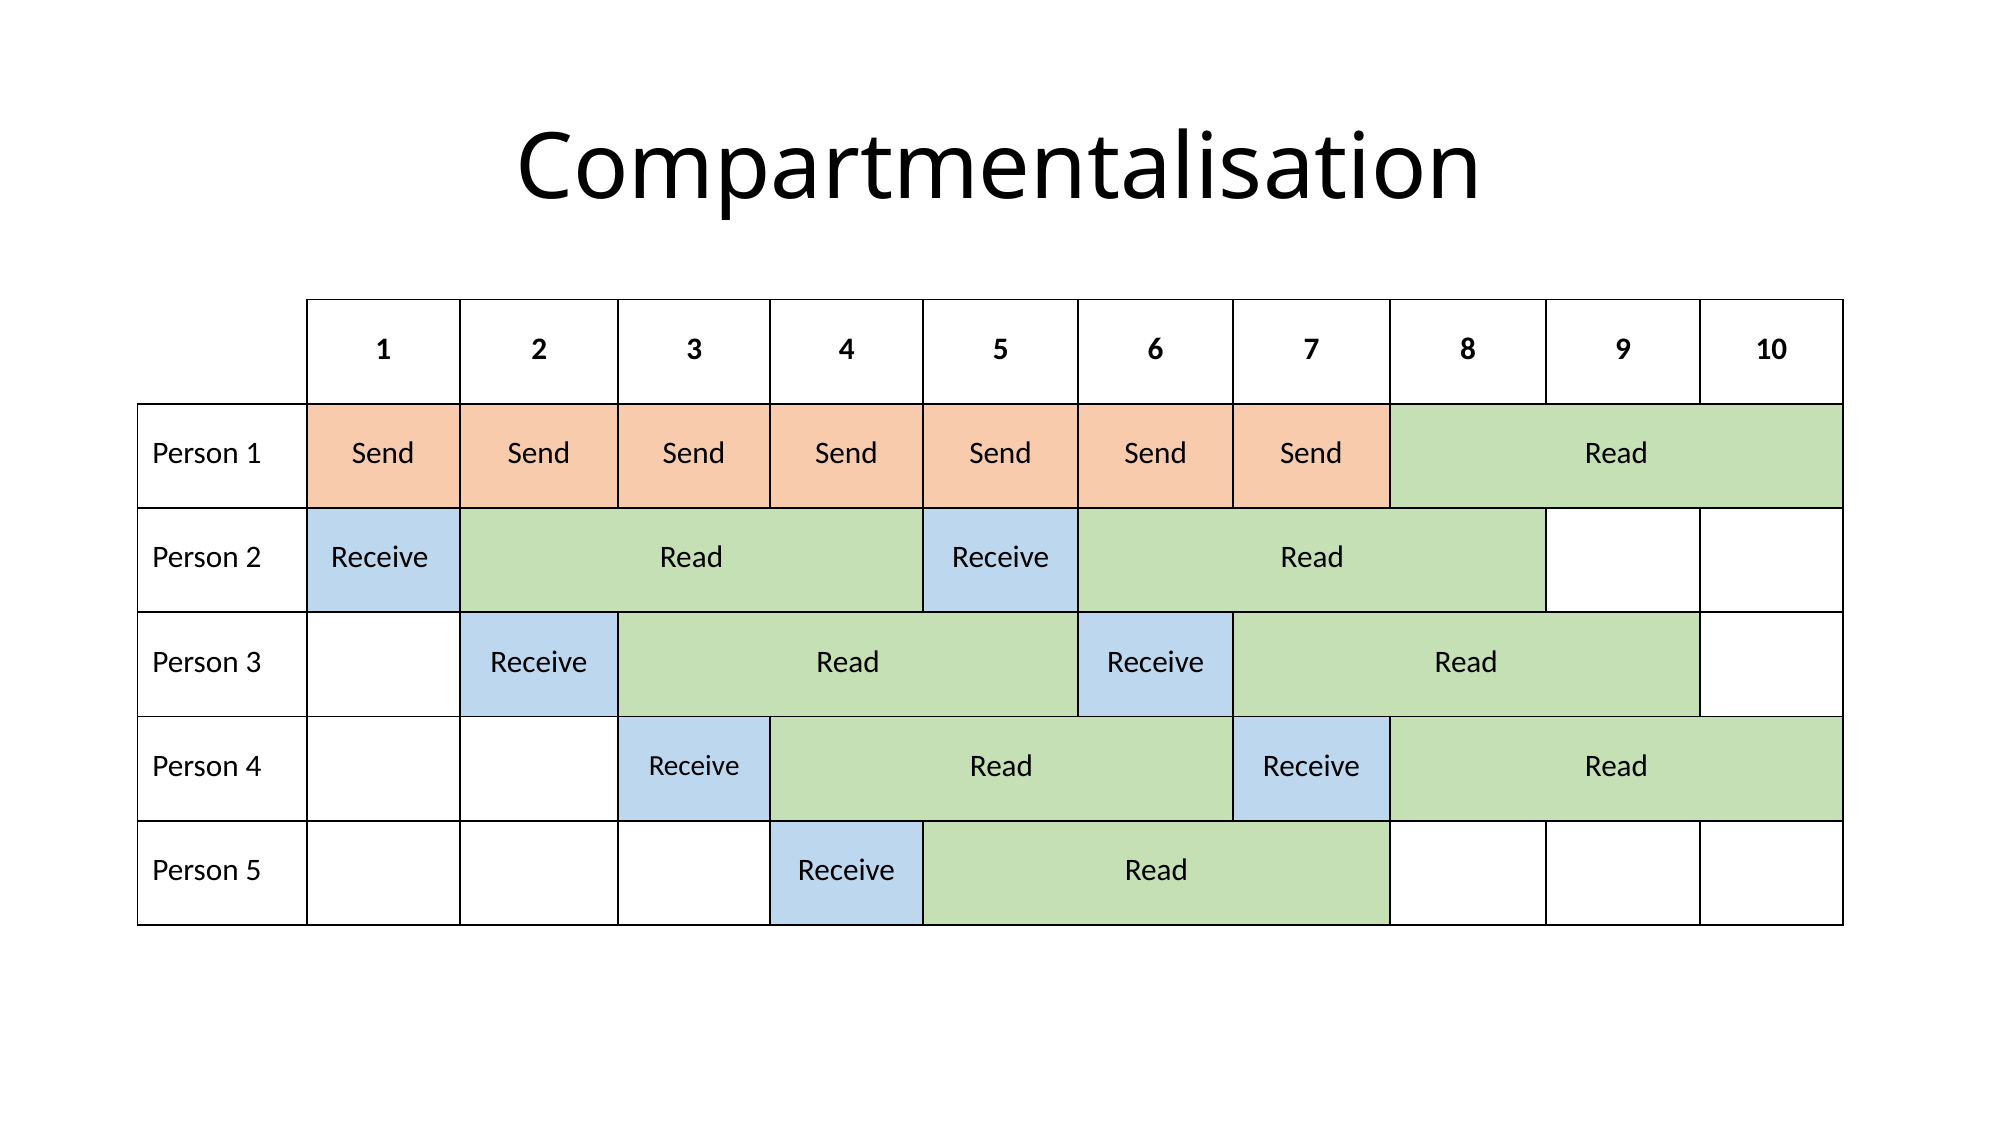

# Compartmentalisation
| | 1 | 2 | 3 | 4 | 5 | 6 | 7 | 8 | 9 | 10 |
| --- | --- | --- | --- | --- | --- | --- | --- | --- | --- | --- |
| Person 1 | Send | Send | Send | Send | Send | Send | Send | Read | | |
| Person 2 | Receive | Read | | | Receive | Read | | | | |
| Person 3 | | Receive | Read | | | Receive | Read | | | |
| Person 4 | | | Receive | Read | | | Receive | Read | | |
| Person 5 | | | | Receive | Read | | | | | |